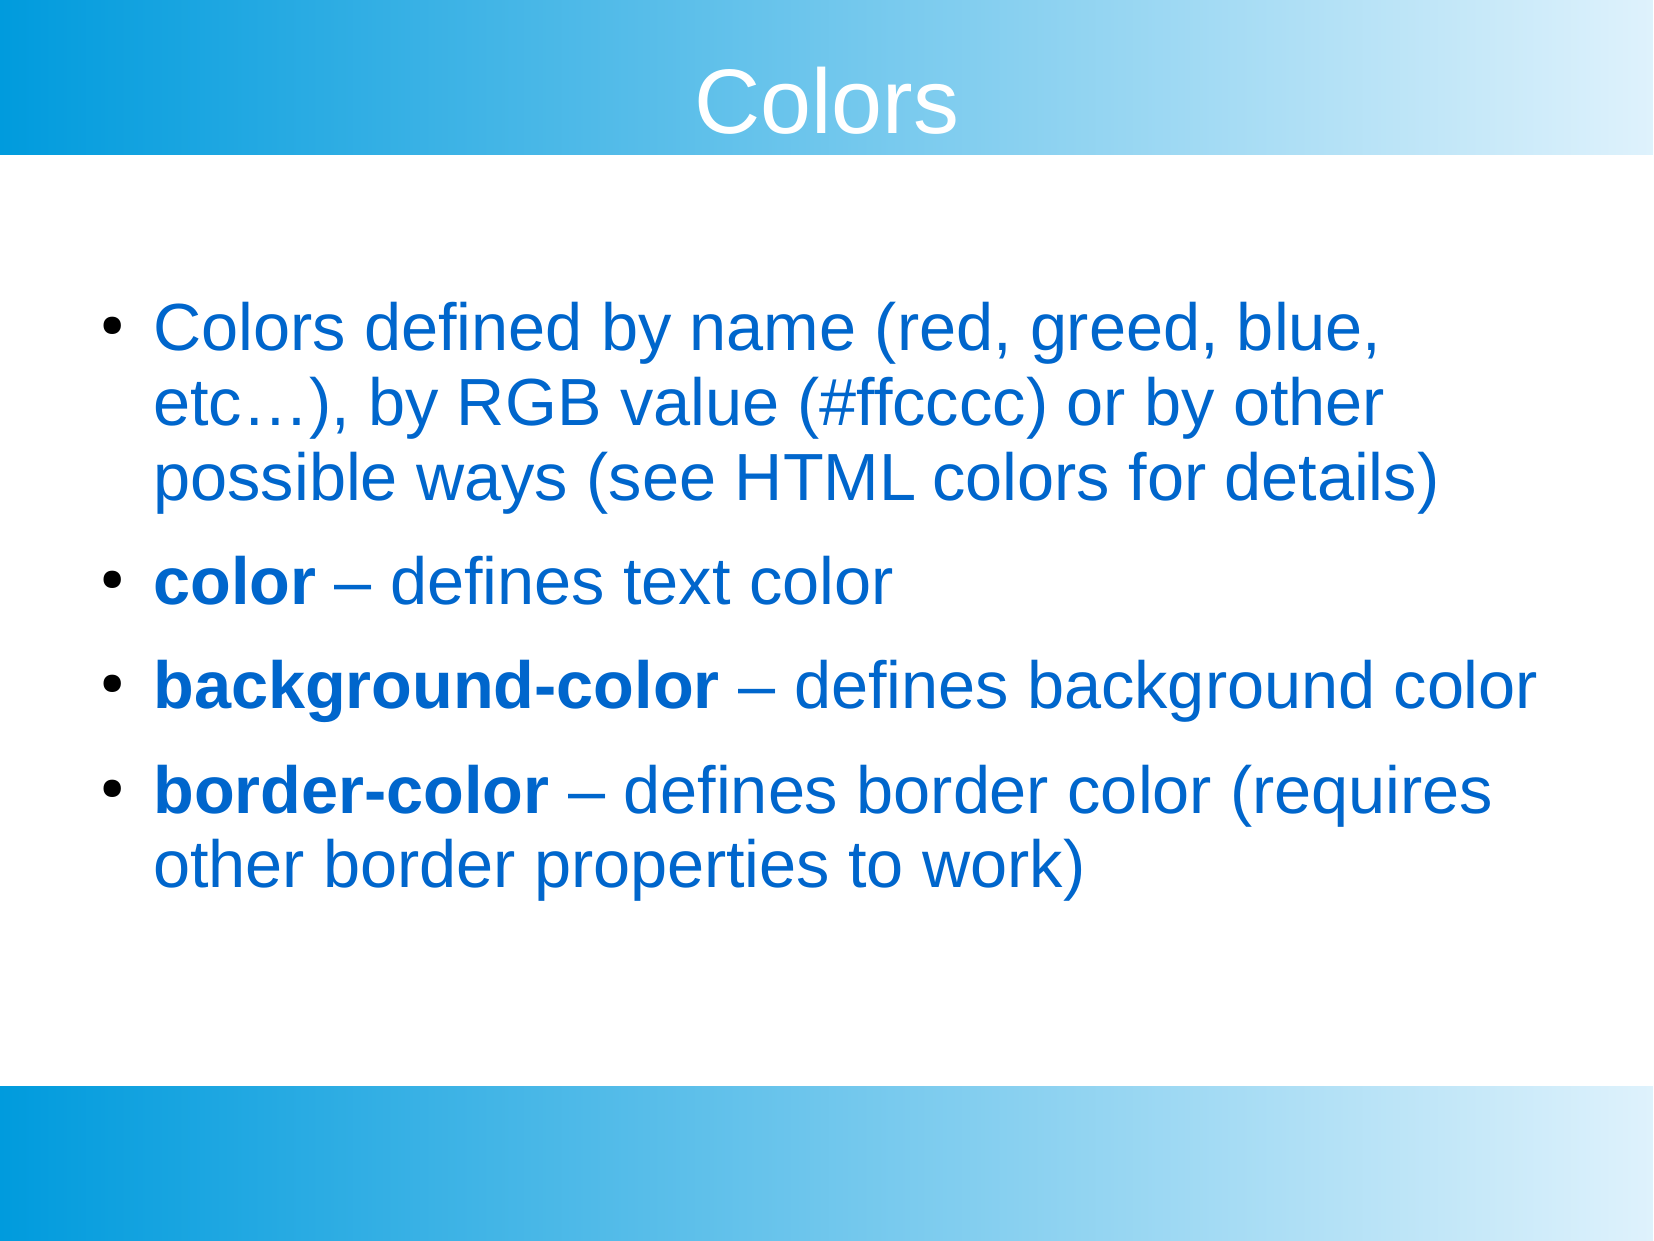

# Colors
Colors defined by name (red, greed, blue, etc…), by RGB value (#ffcccc) or by other possible ways (see HTML colors for details)
color – defines text color
background-color – defines background color
border-color – defines border color (requires other border properties to work)